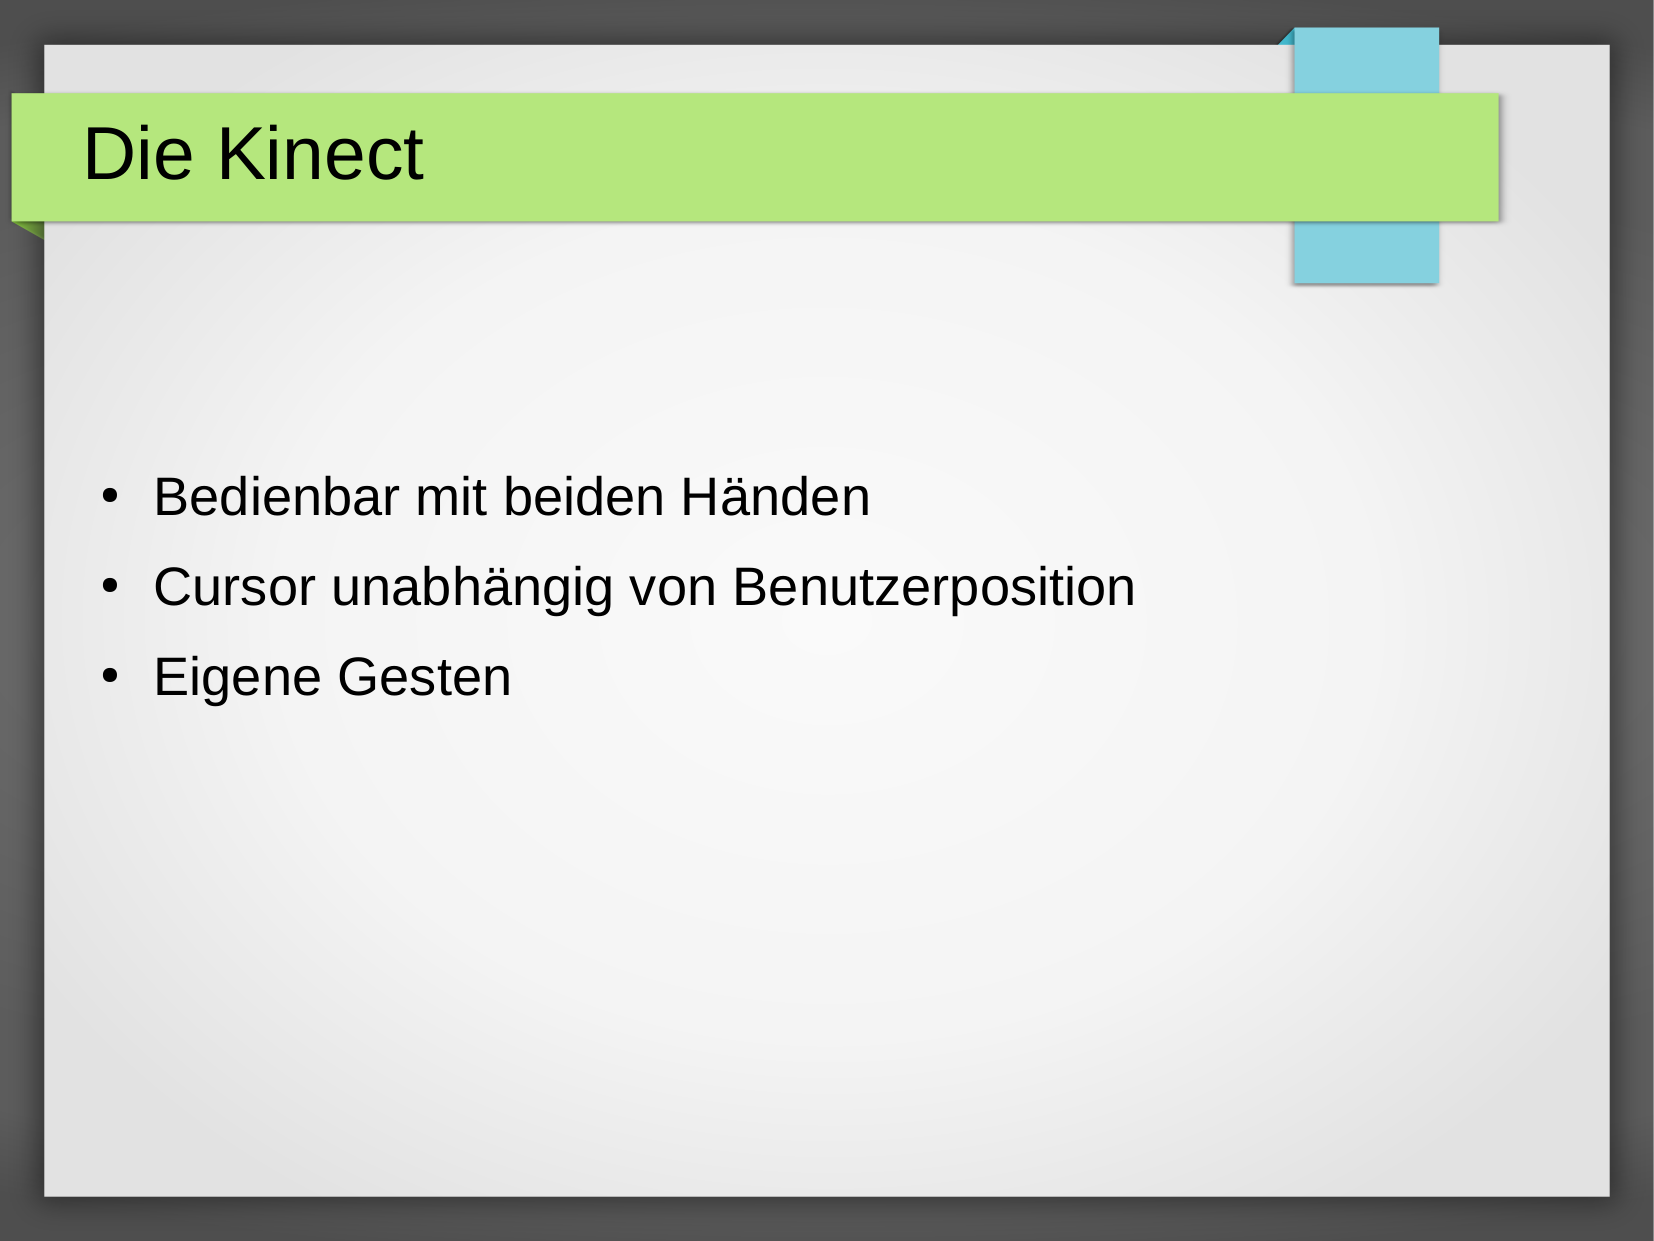

# Die Kinect
Bedienbar mit beiden Händen
Cursor unabhängig von Benutzerposition
Eigene Gesten